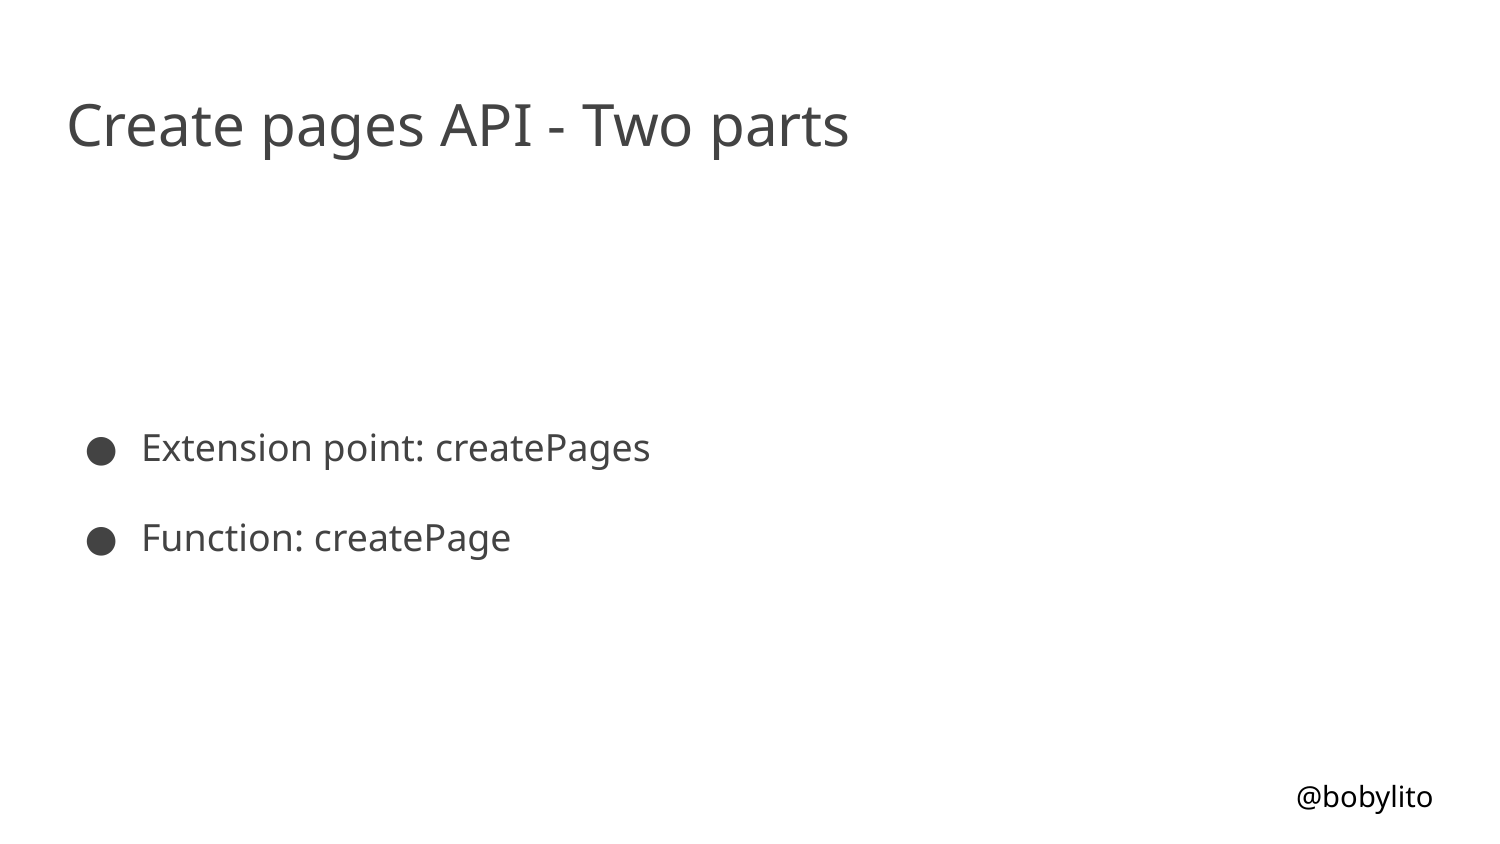

# Create pages API - Two parts
Extension point: createPages
Function: createPage